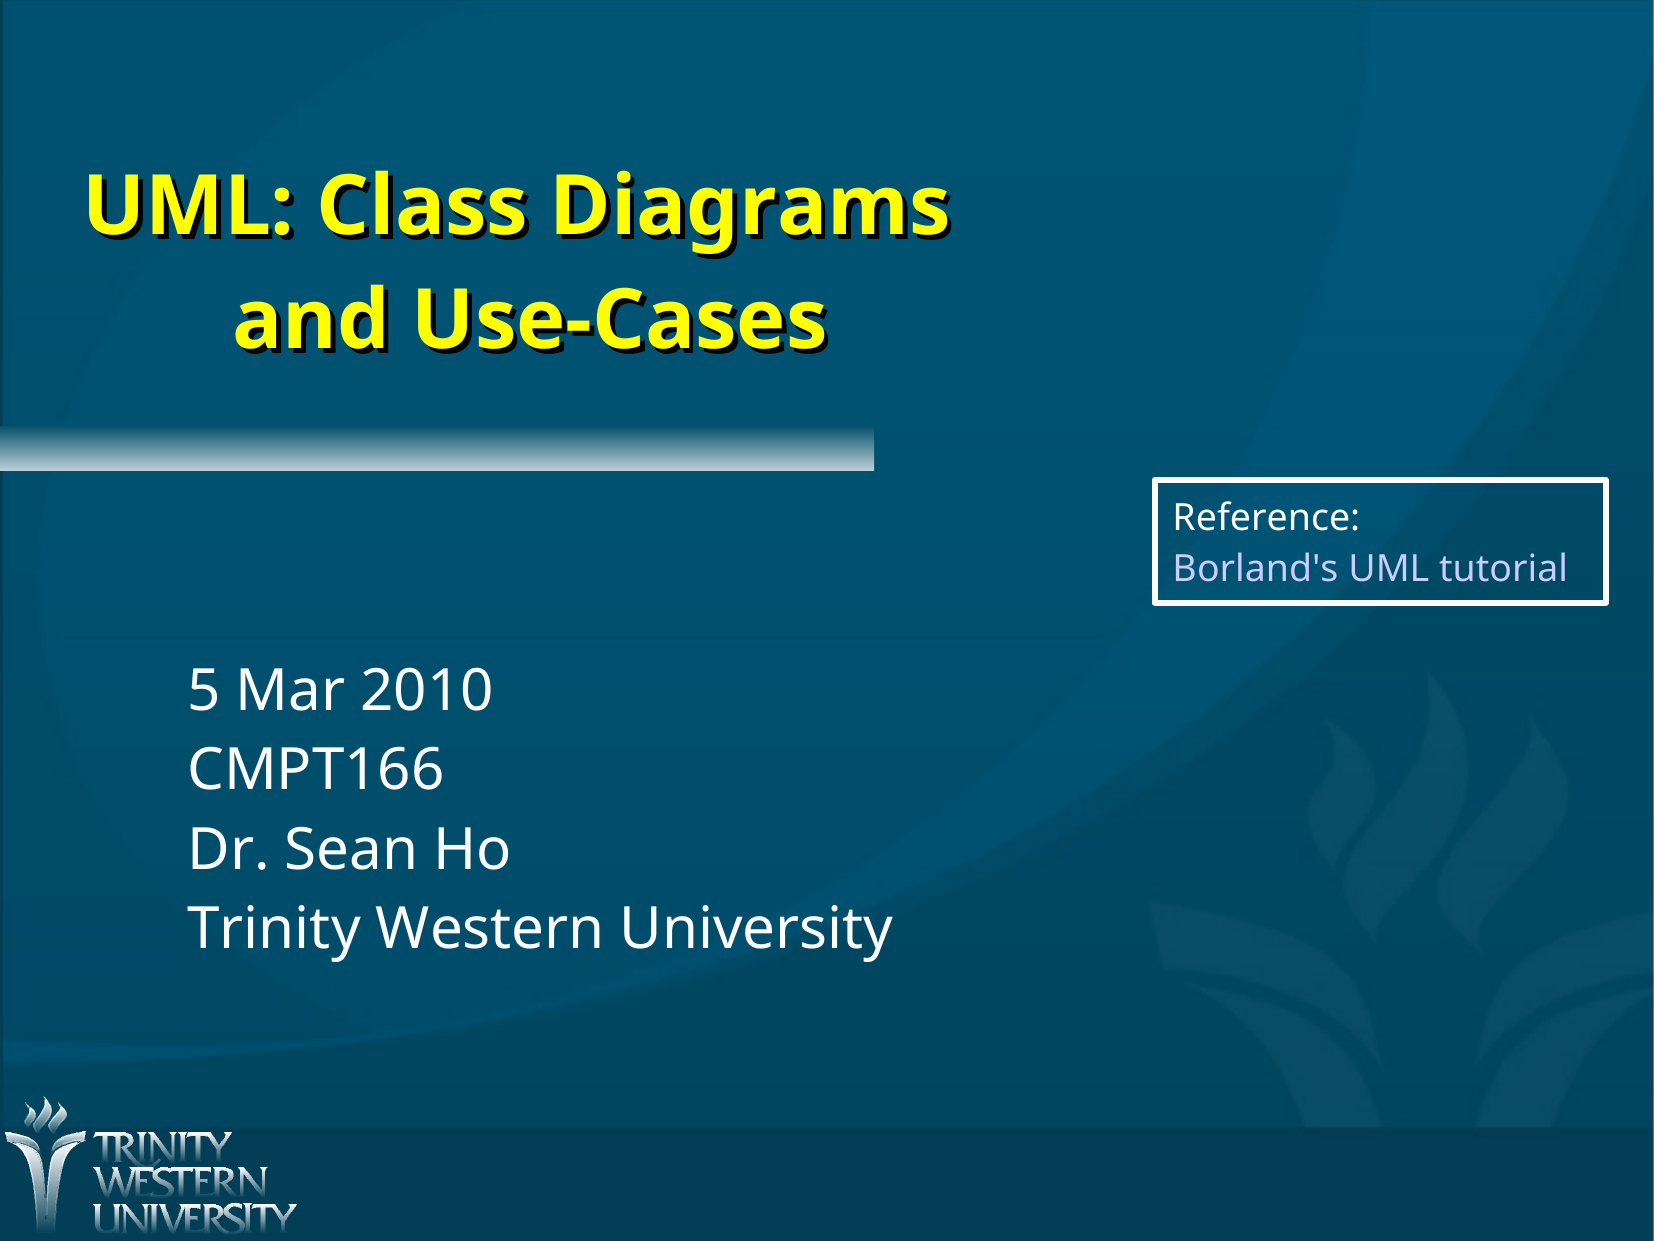

# UML: Class Diagrams and Use-Cases
Reference:
Borland's UML tutorial
5 Mar 2010
CMPT166
Dr. Sean Ho
Trinity Western University